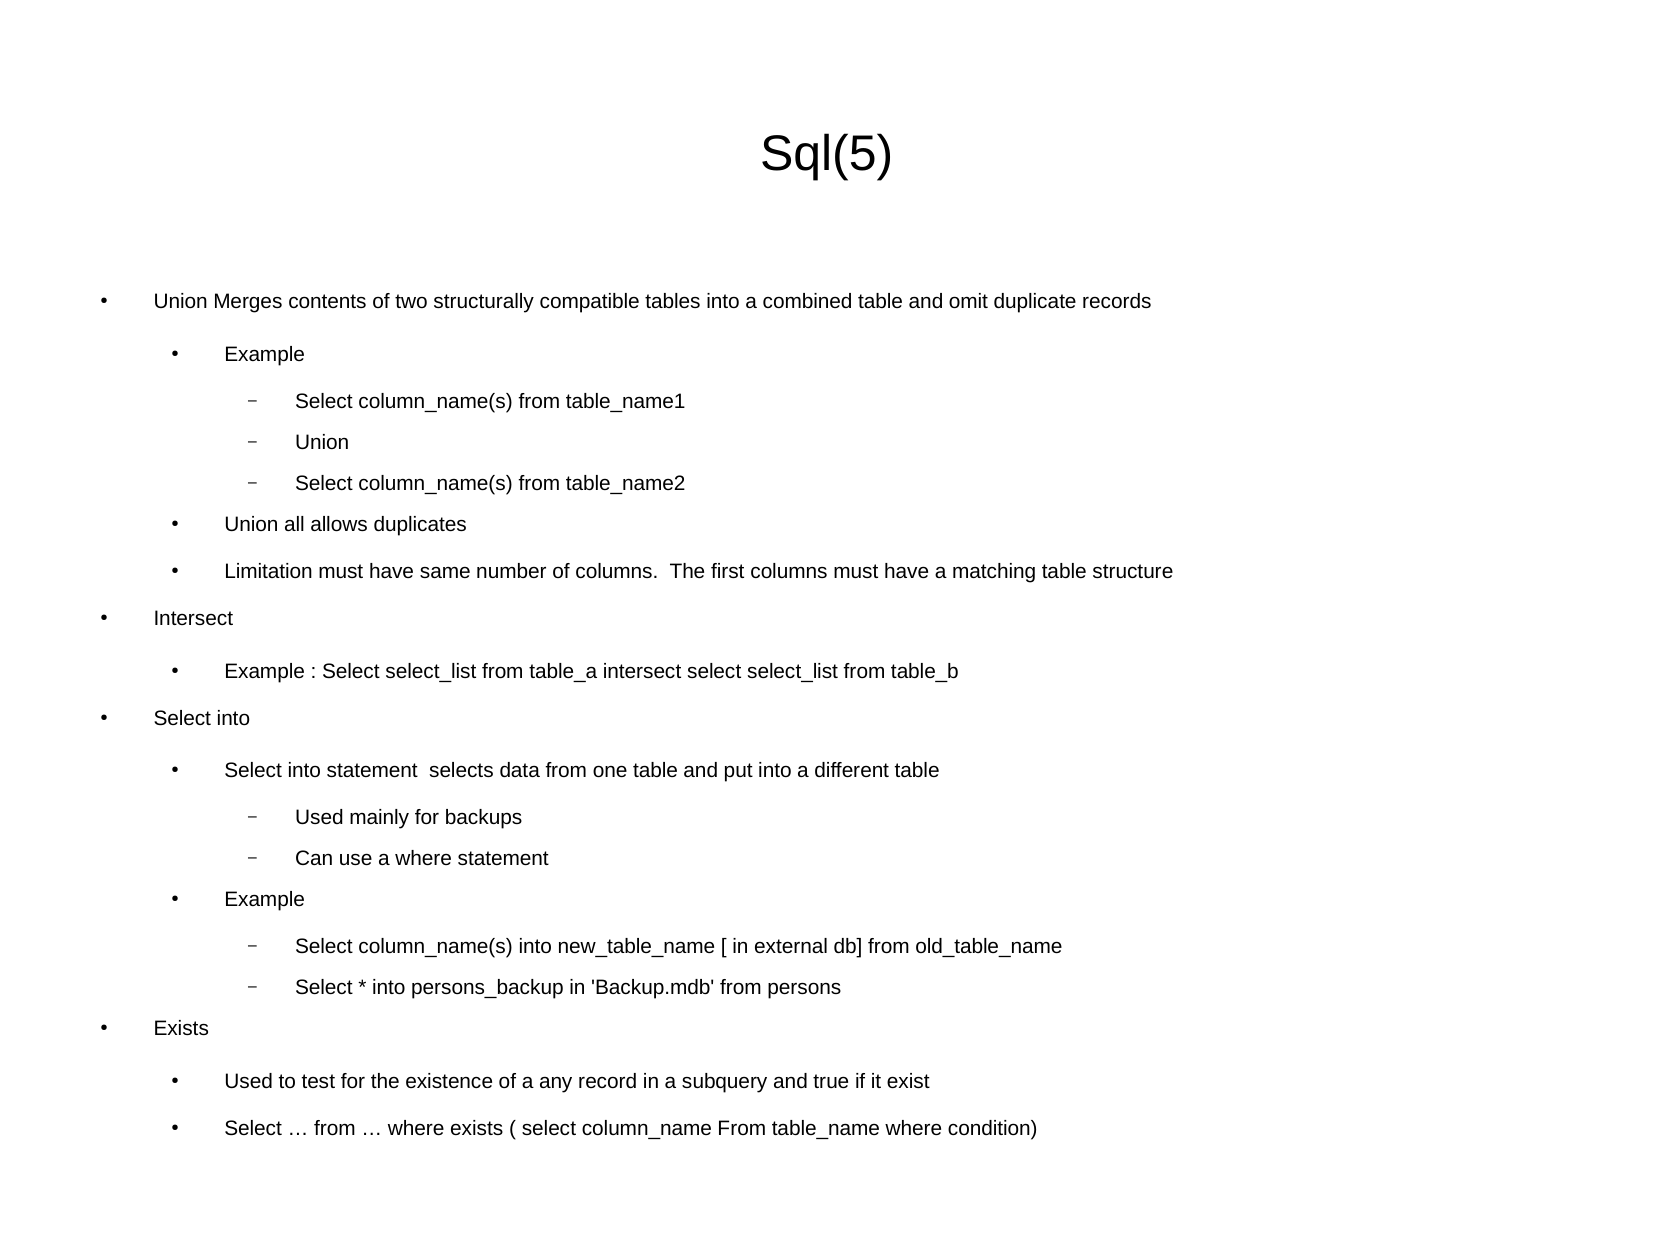

# Sql(5)
Union Merges contents of two structurally compatible tables into a combined table and omit duplicate records
Example
Select column_name(s) from table_name1
Union
Select column_name(s) from table_name2
Union all allows duplicates
Limitation must have same number of columns. The first columns must have a matching table structure
Intersect
Example : Select select_list from table_a intersect select select_list from table_b
Select into
Select into statement selects data from one table and put into a different table
Used mainly for backups
Can use a where statement
Example
Select column_name(s) into new_table_name [ in external db] from old_table_name
Select * into persons_backup in 'Backup.mdb' from persons
Exists
Used to test for the existence of a any record in a subquery and true if it exist
Select … from … where exists ( select column_name From table_name where condition)